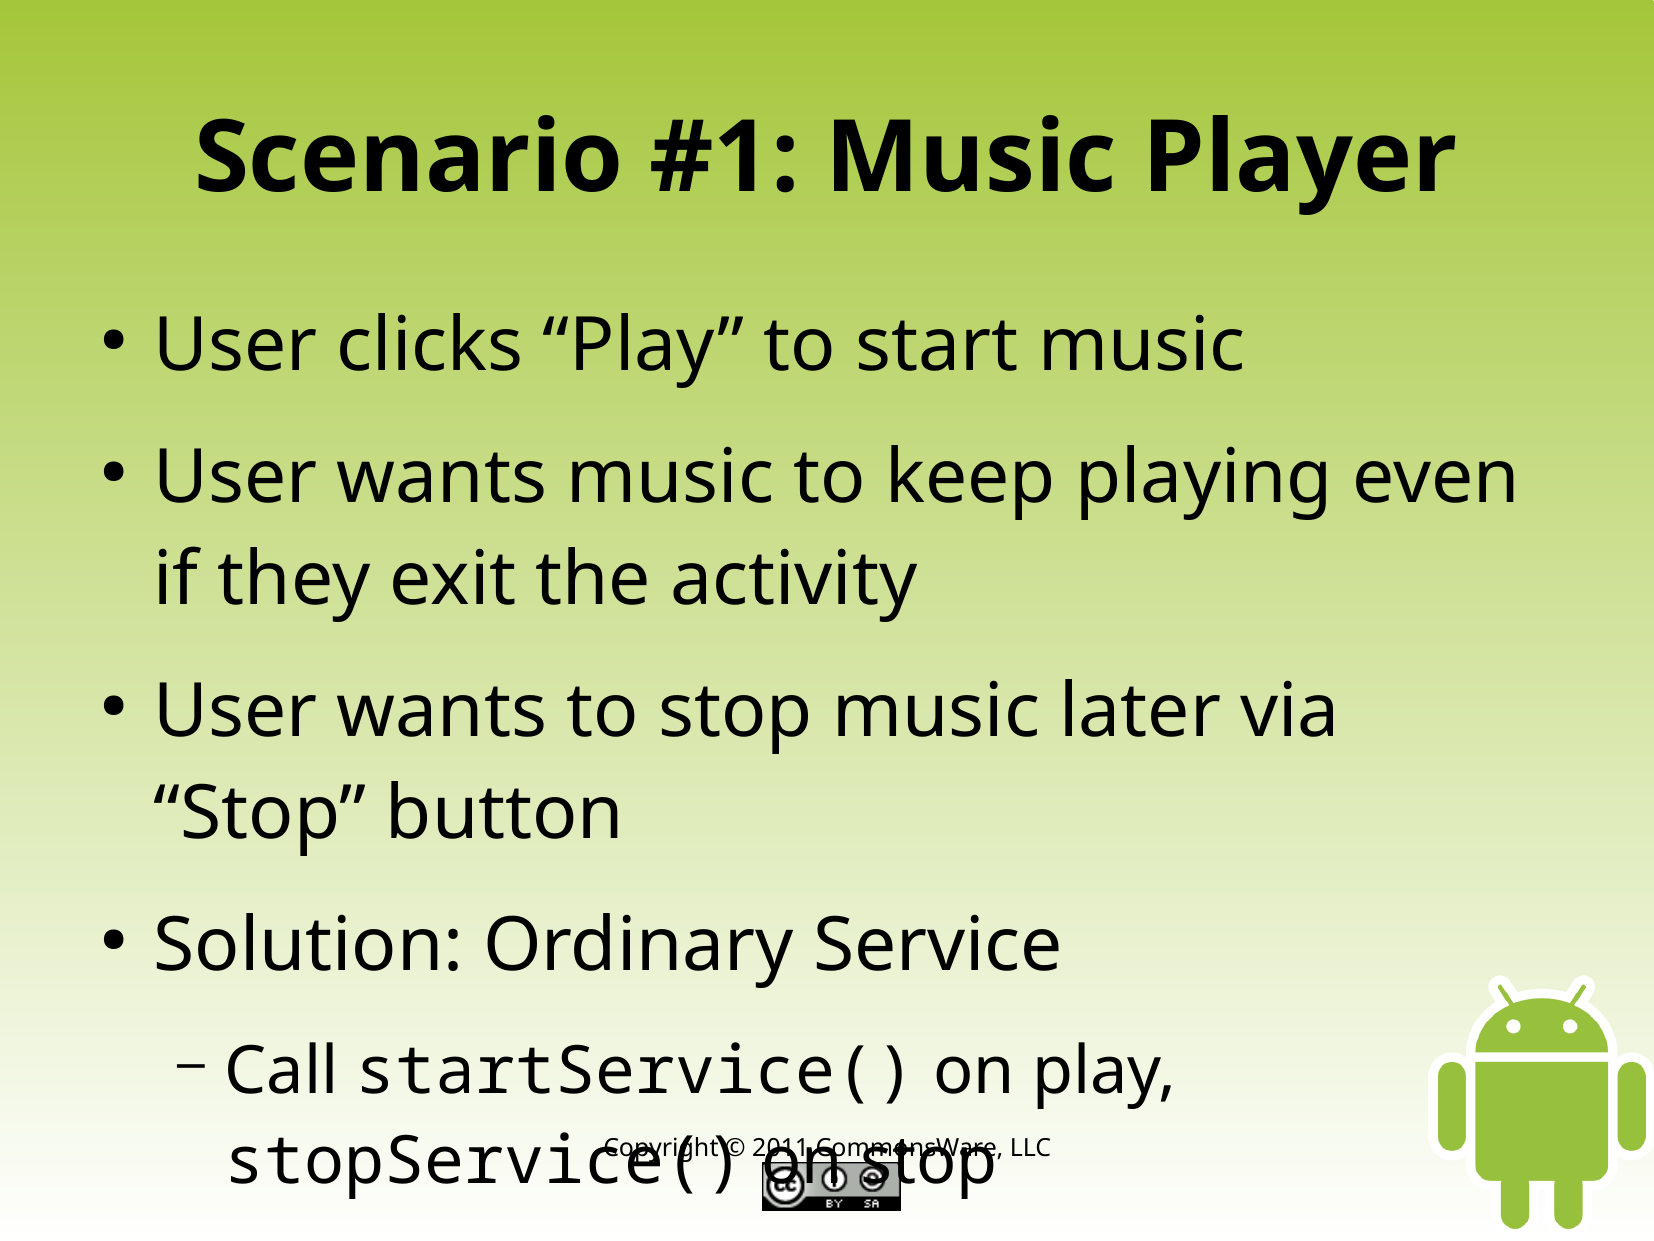

# Scenario #1: Music Player
User clicks “Play” to start music
User wants music to keep playing even if they exit the activity
User wants to stop music later via “Stop” button
Solution: Ordinary Service
Call startService() on play,
stopService() on stop